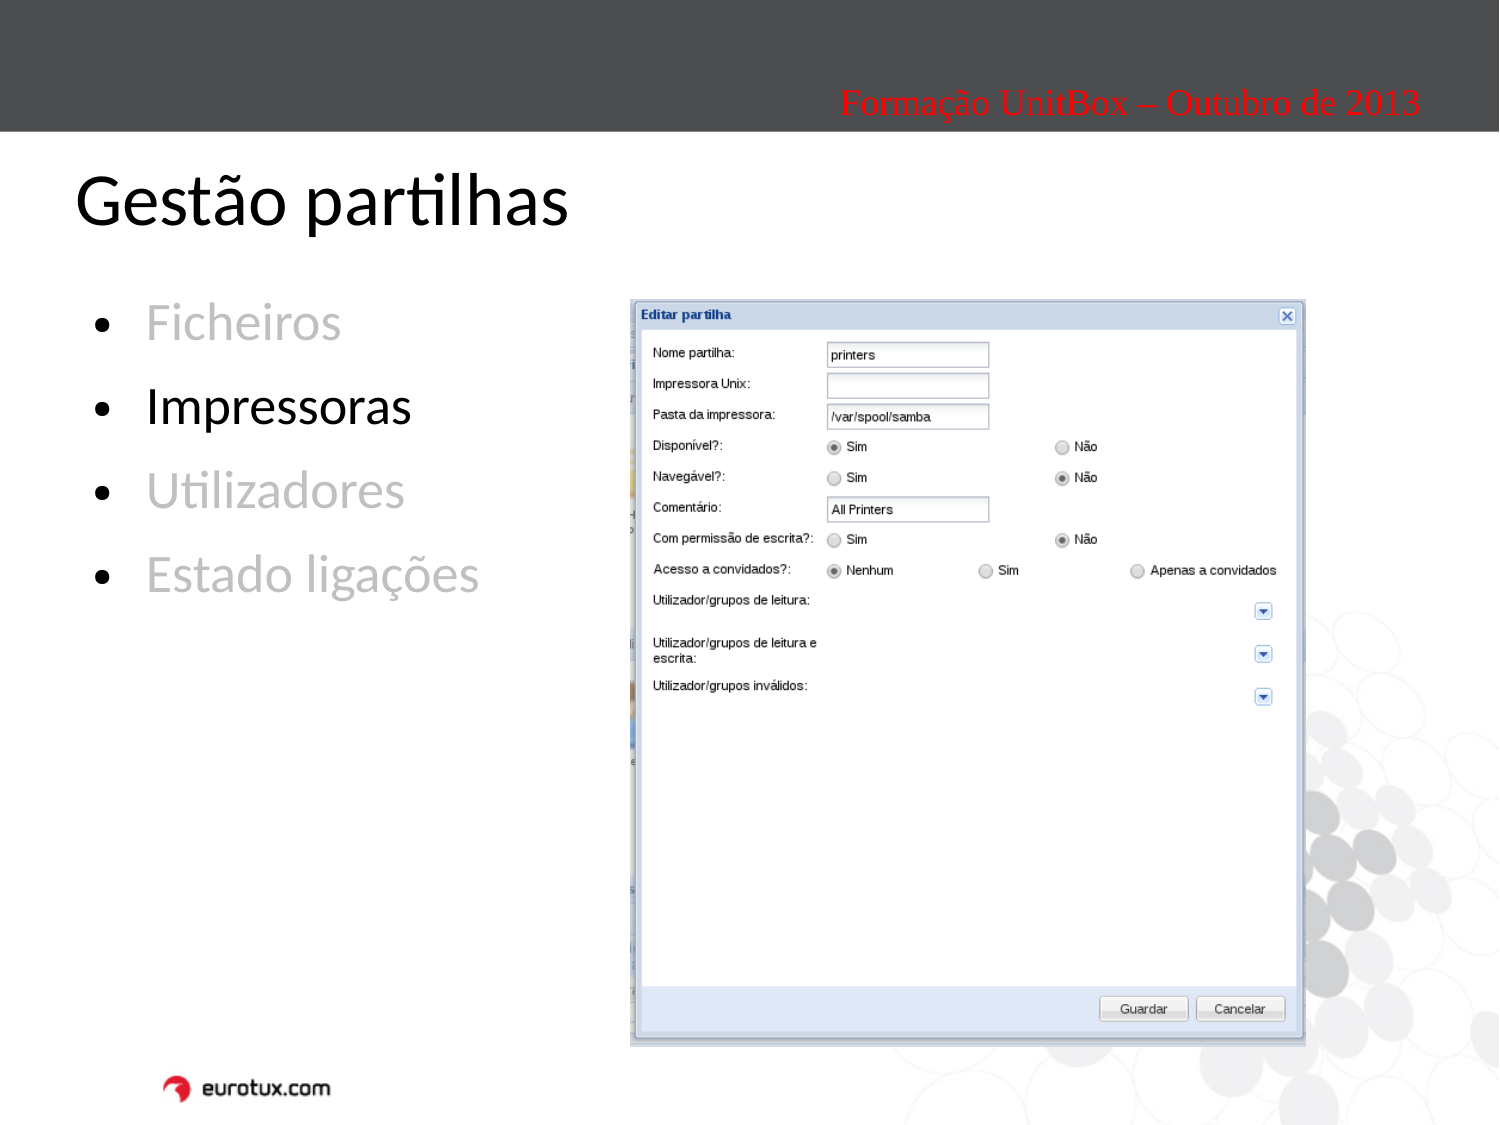

# Gestão partilhas
Ficheiros
Impressoras
Utilizadores
Estado ligações